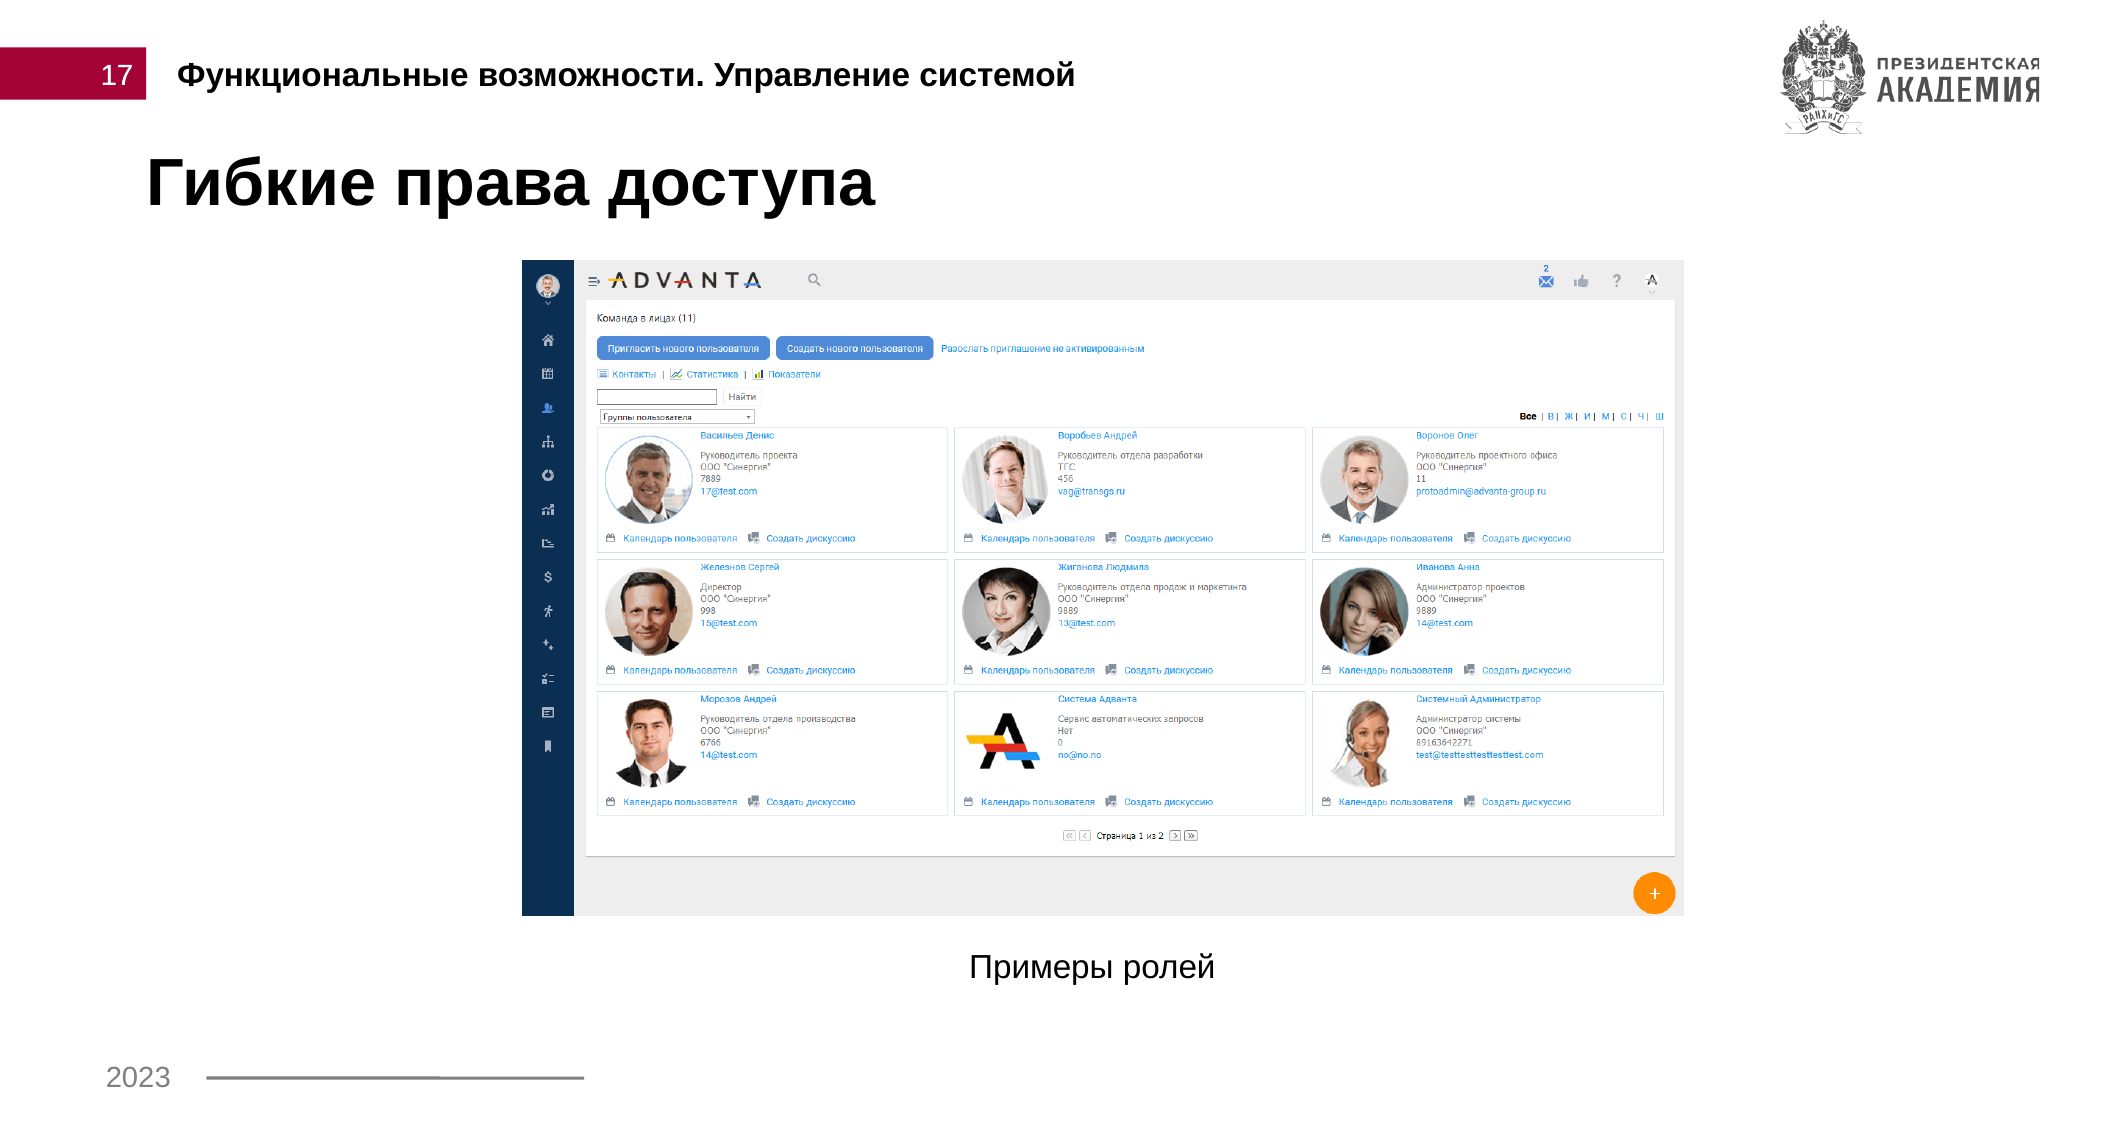

Функциональные возможности. Управление системой
# Гибкие права доступа
Примеры ролей